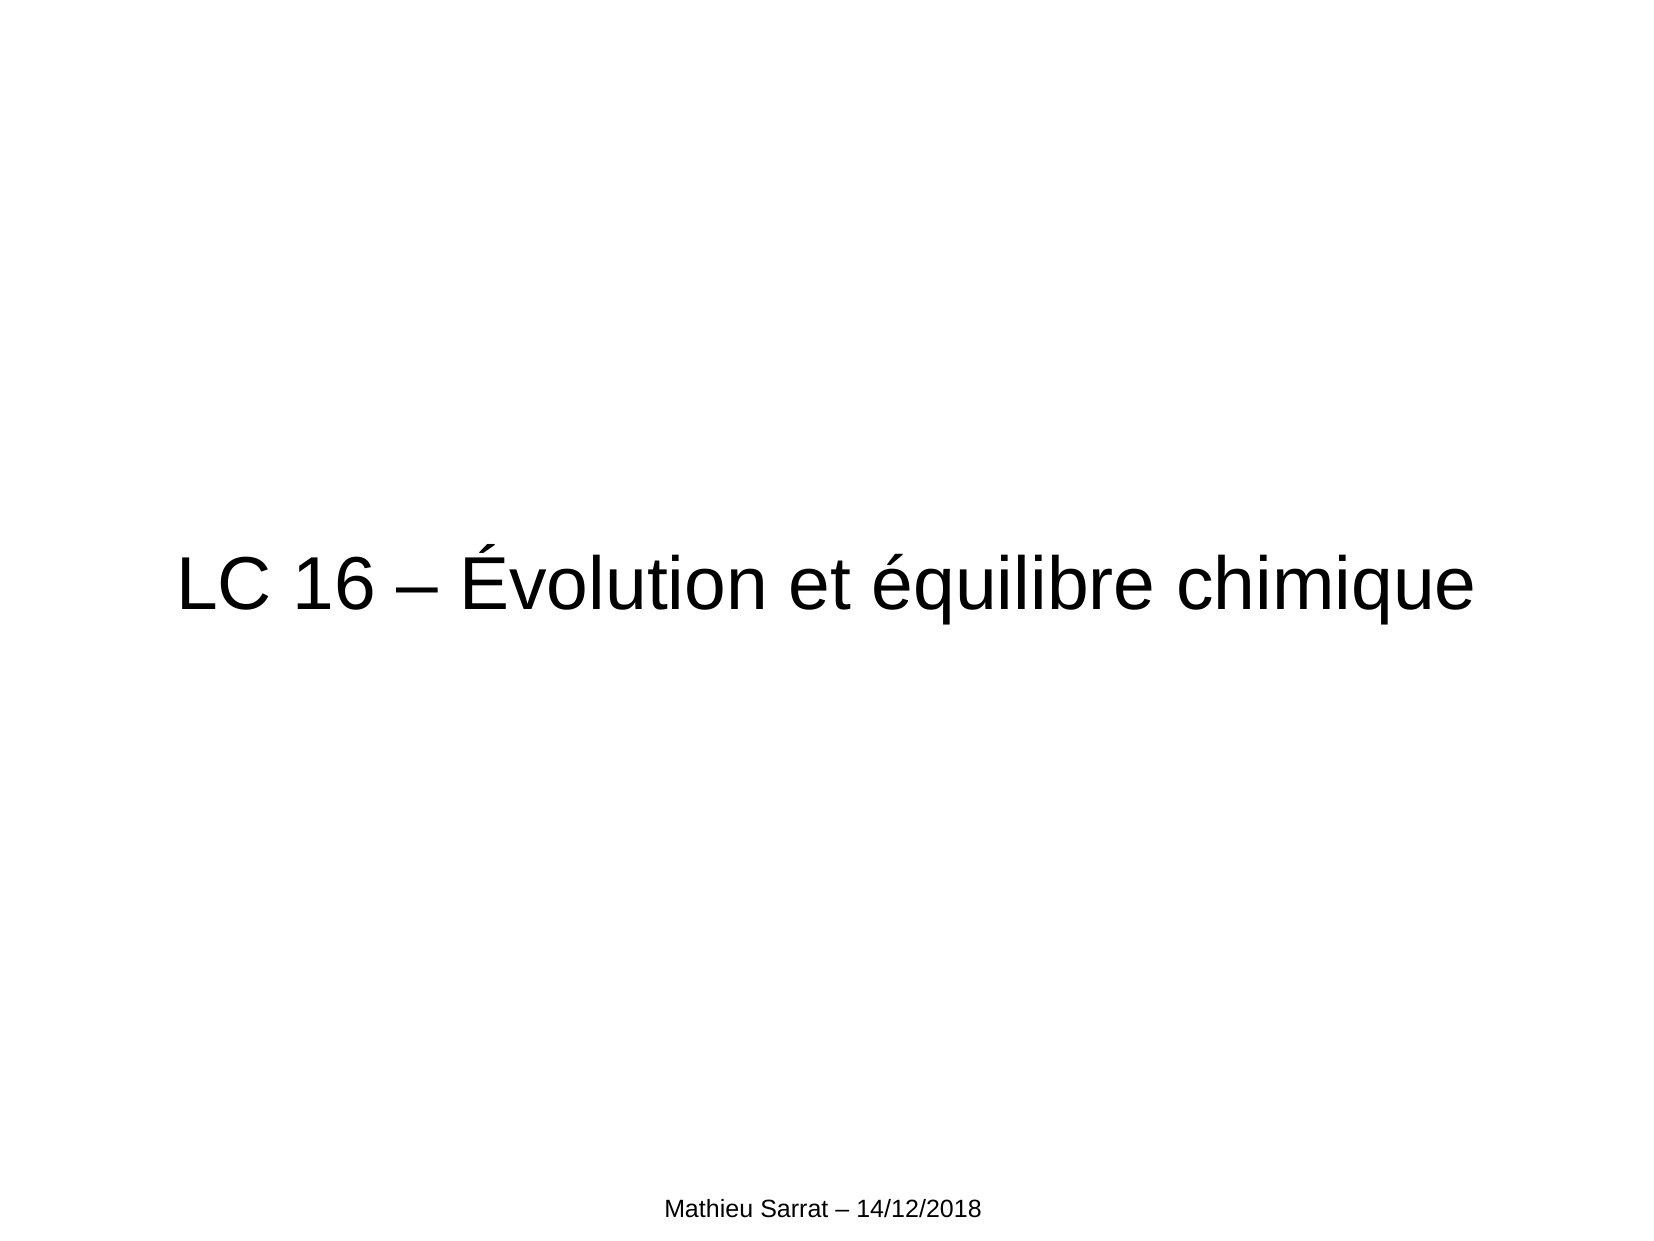

# LC 16 – Évolution et équilibre chimique
Mathieu Sarrat – 14/12/2018